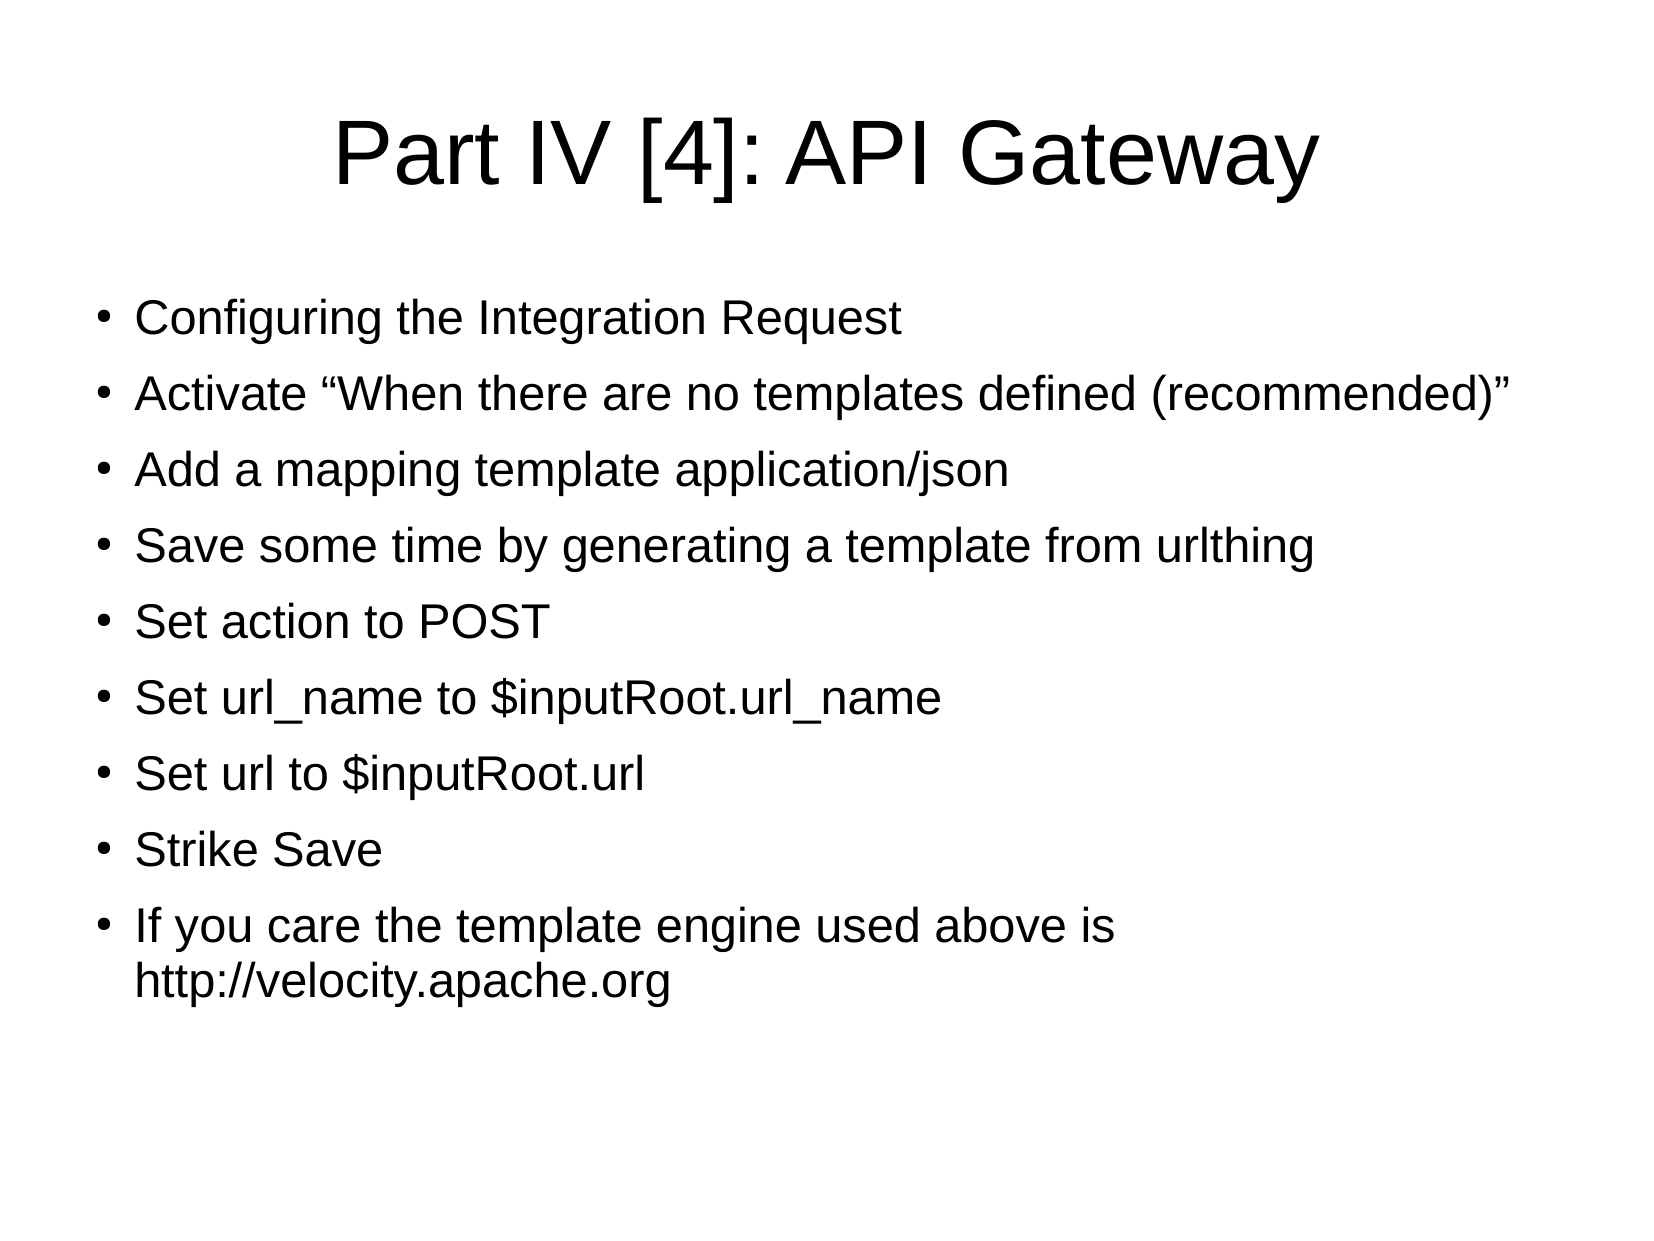

# Part IV [4]: API Gateway
Configuring the Integration Request
Activate “When there are no templates defined (recommended)”
Add a mapping template application/json
Save some time by generating a template from urlthing
Set action to POST
Set url_name to $inputRoot.url_name
Set url to $inputRoot.url
Strike Save
If you care the template engine used above is http://velocity.apache.org